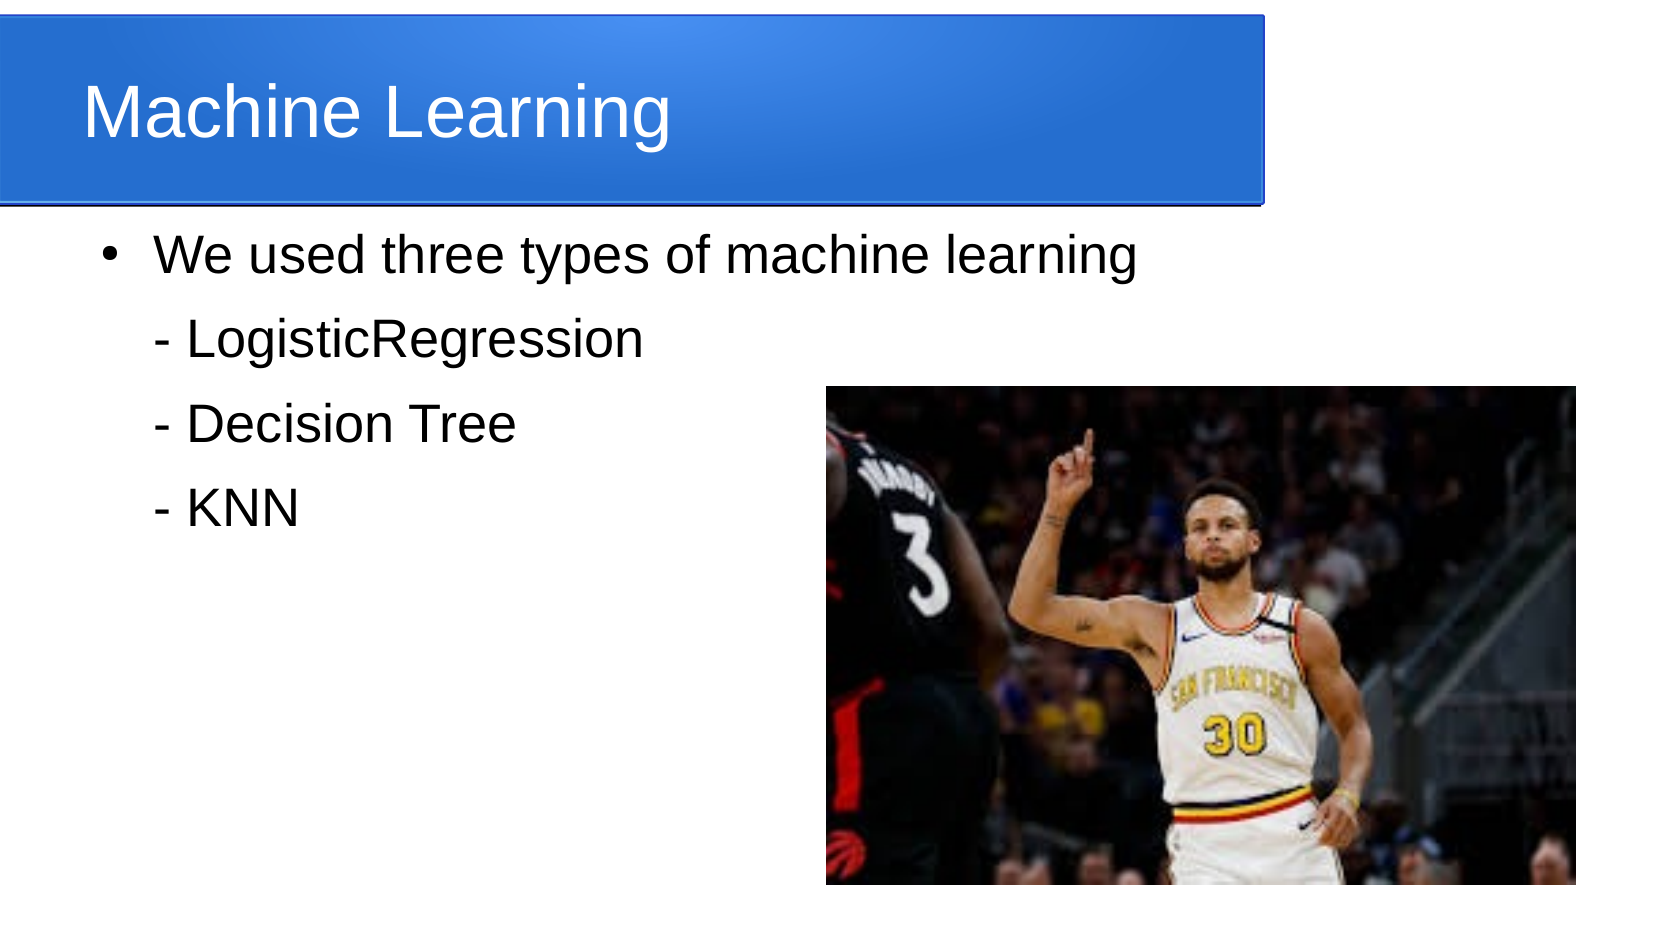

# Machine Learning
We used three types of machine learning
- LogisticRegression
- Decision Tree
- KNN